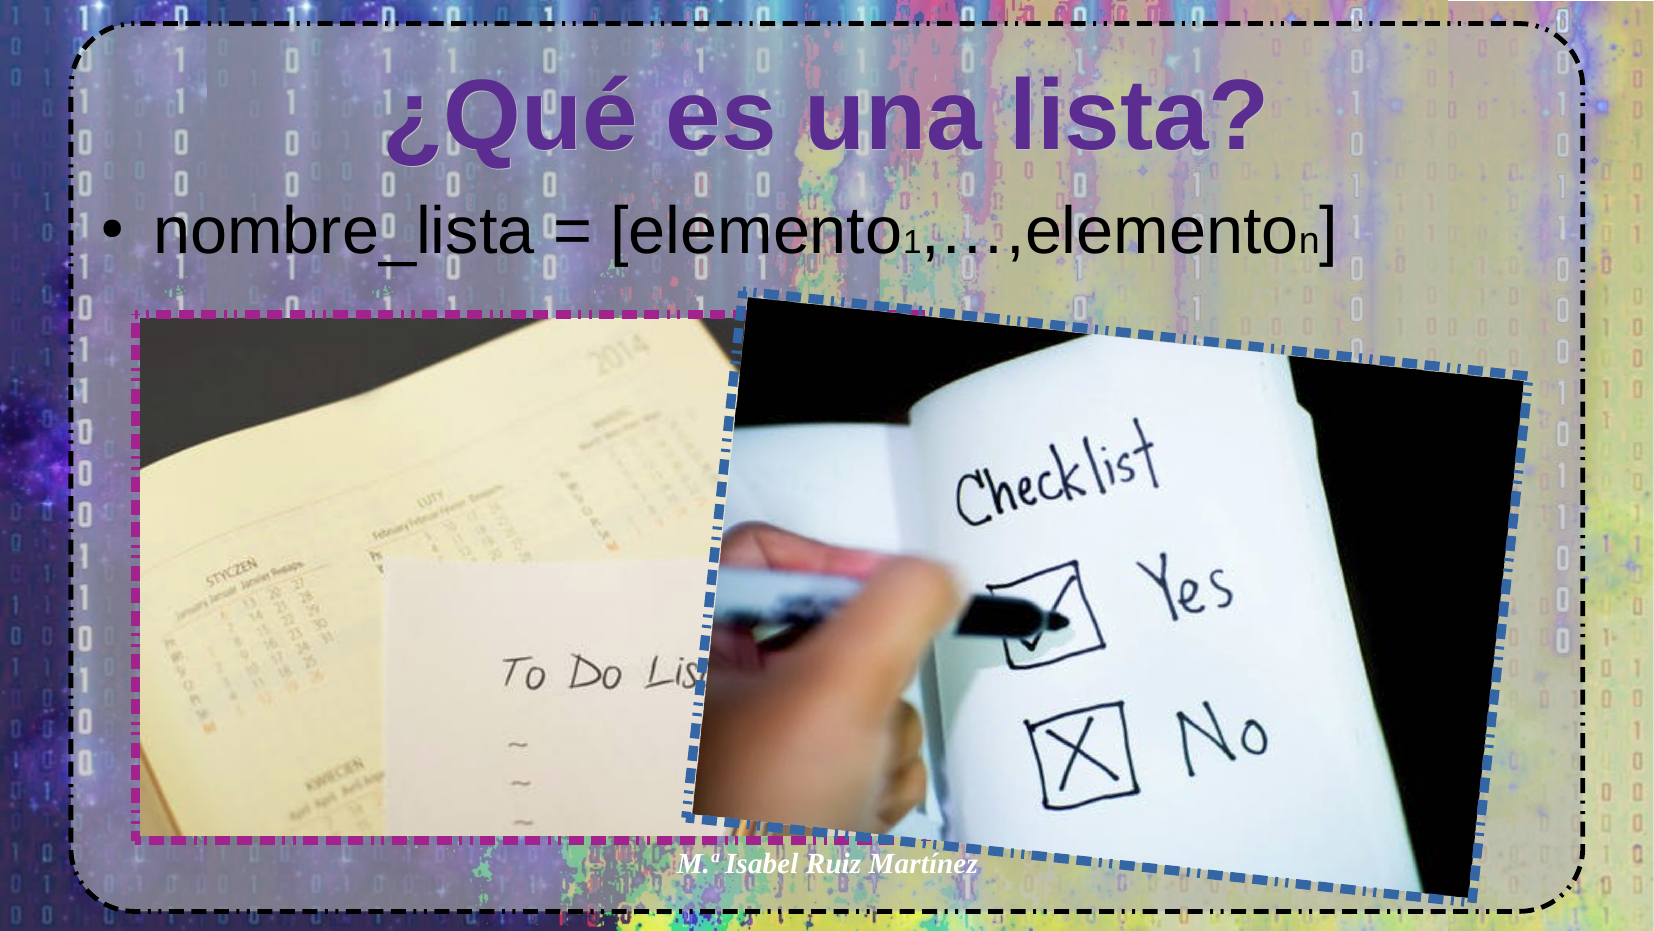

# ¿Qué es una lista?
nombre_lista = [elemento1,…,elementon]